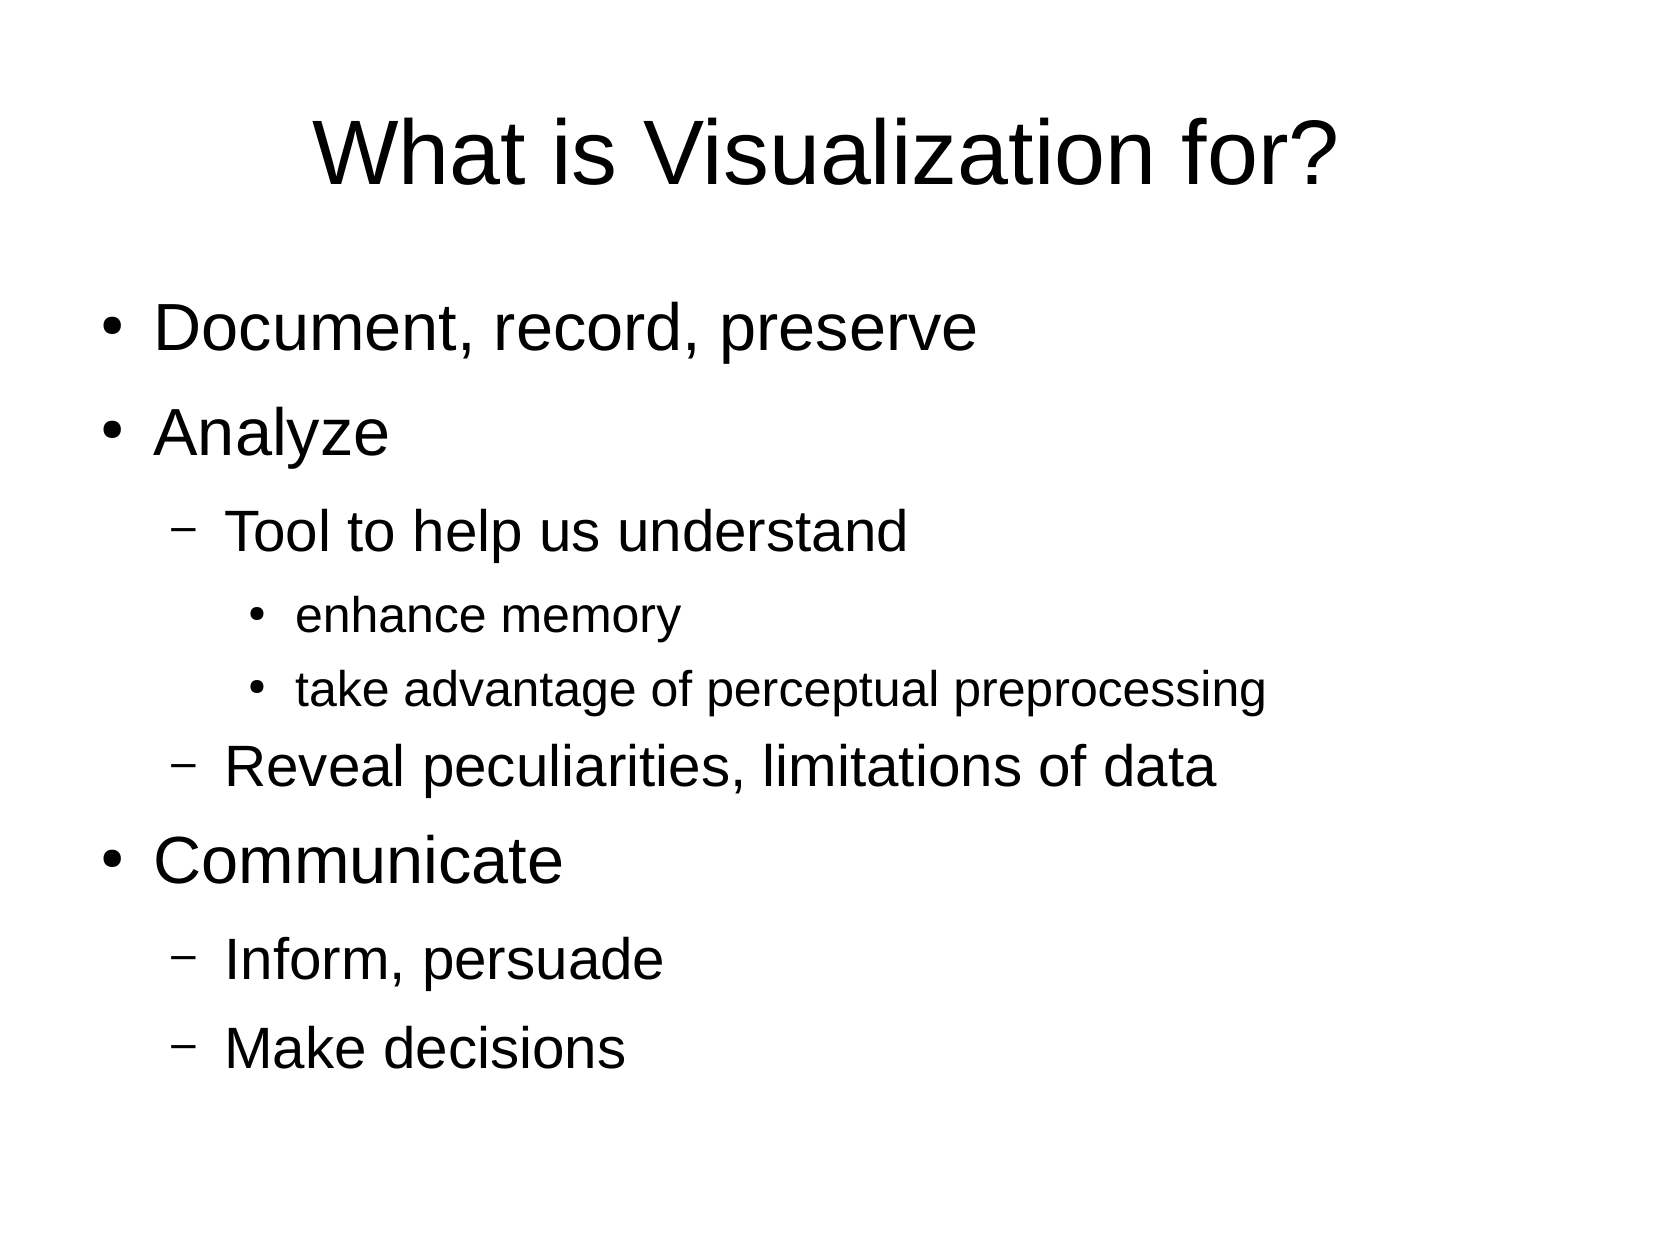

# What is Visualization for?
Document, record, preserve
Analyze
Tool to help us understand
enhance memory
take advantage of perceptual preprocessing
Reveal peculiarities, limitations of data
Communicate
Inform, persuade
Make decisions